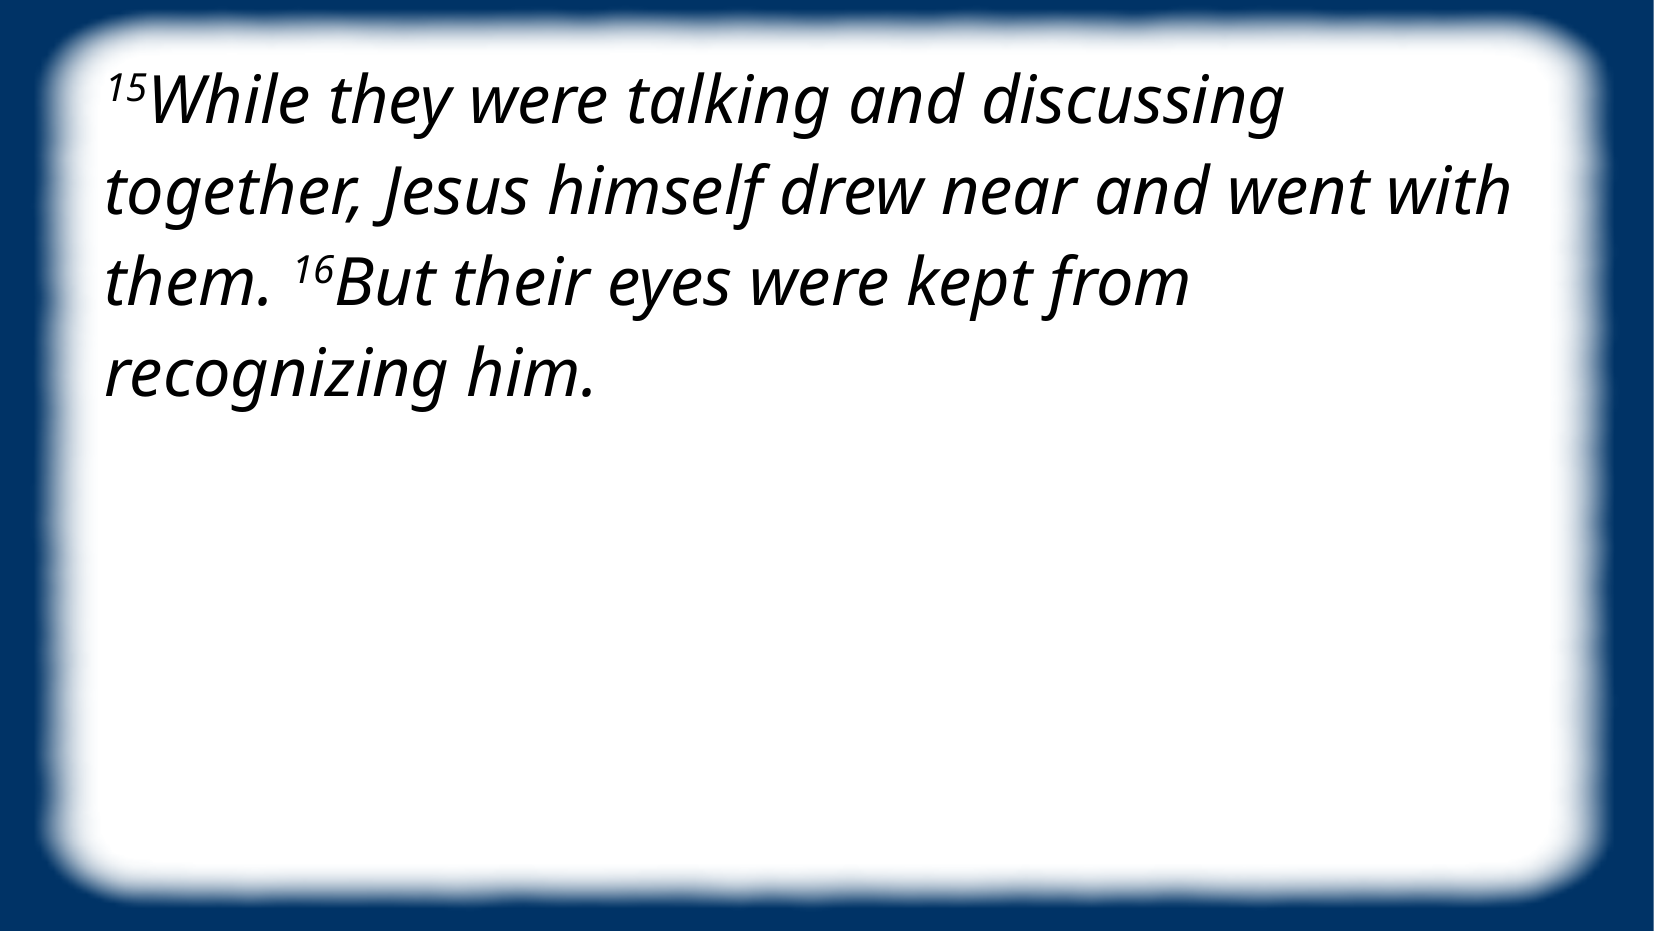

15While they were talking and discussing together, Jesus himself drew near and went with them. 16But their eyes were kept from recognizing him.